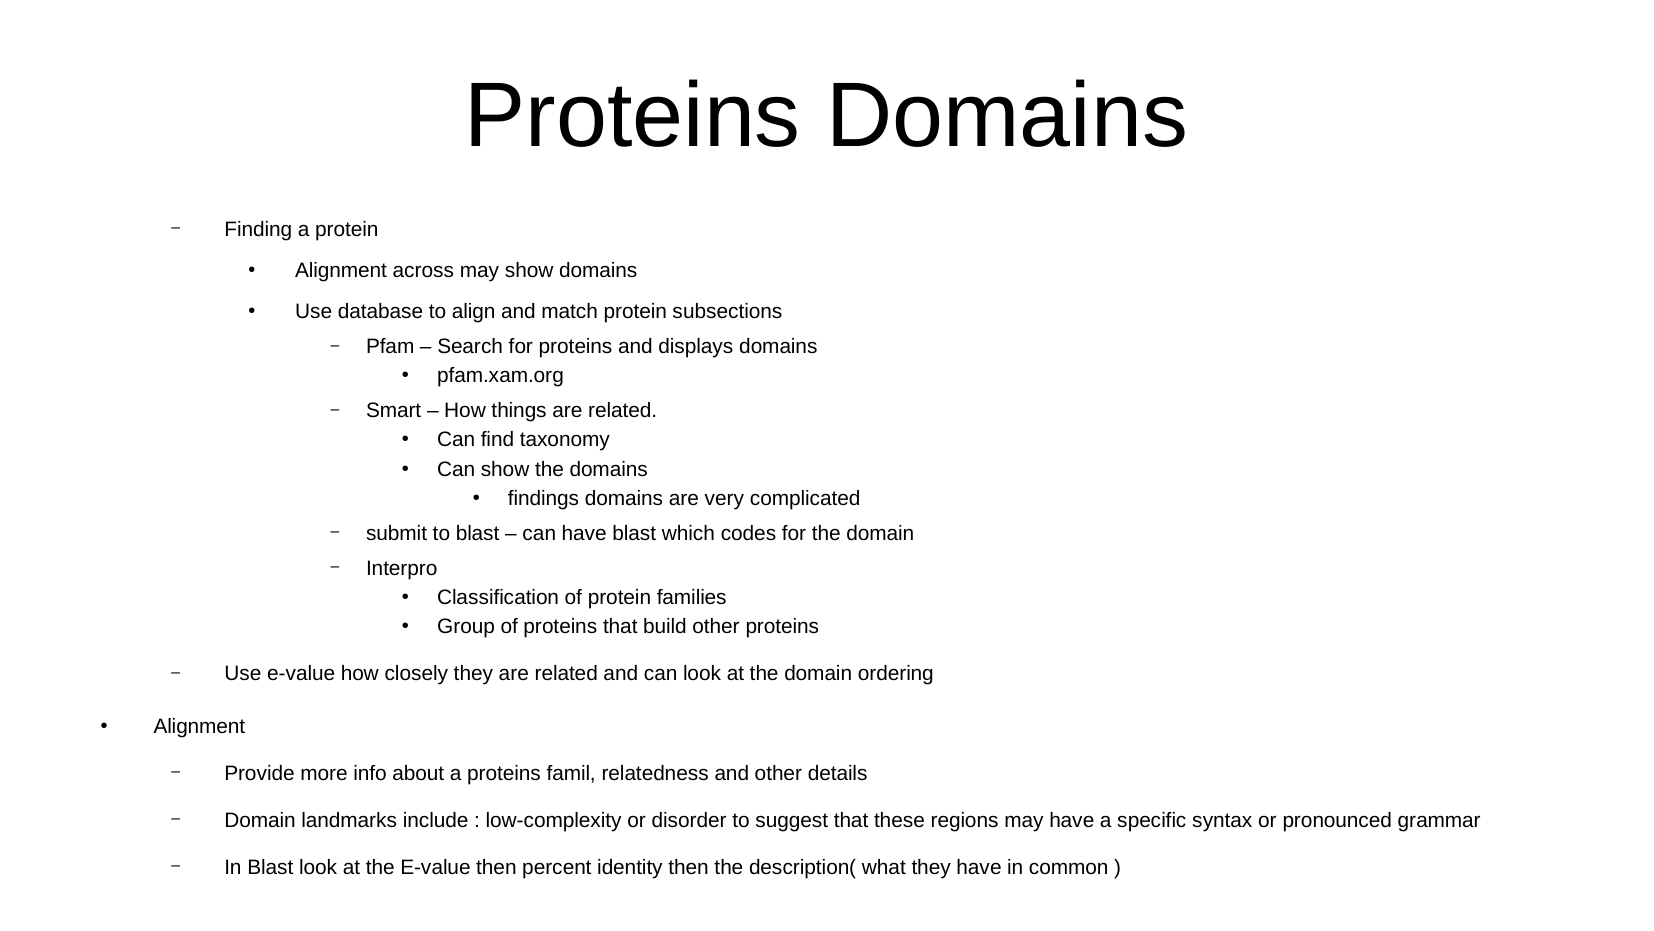

# Proteins Domains
Finding a protein
Alignment across may show domains
Use database to align and match protein subsections
Pfam – Search for proteins and displays domains
pfam.xam.org
Smart – How things are related.
Can find taxonomy
Can show the domains
findings domains are very complicated
submit to blast – can have blast which codes for the domain
Interpro
Classification of protein families
Group of proteins that build other proteins
Use e-value how closely they are related and can look at the domain ordering
Alignment
Provide more info about a proteins famil, relatedness and other details
Domain landmarks include : low-complexity or disorder to suggest that these regions may have a specific syntax or pronounced grammar
In Blast look at the E-value then percent identity then the description( what they have in common )